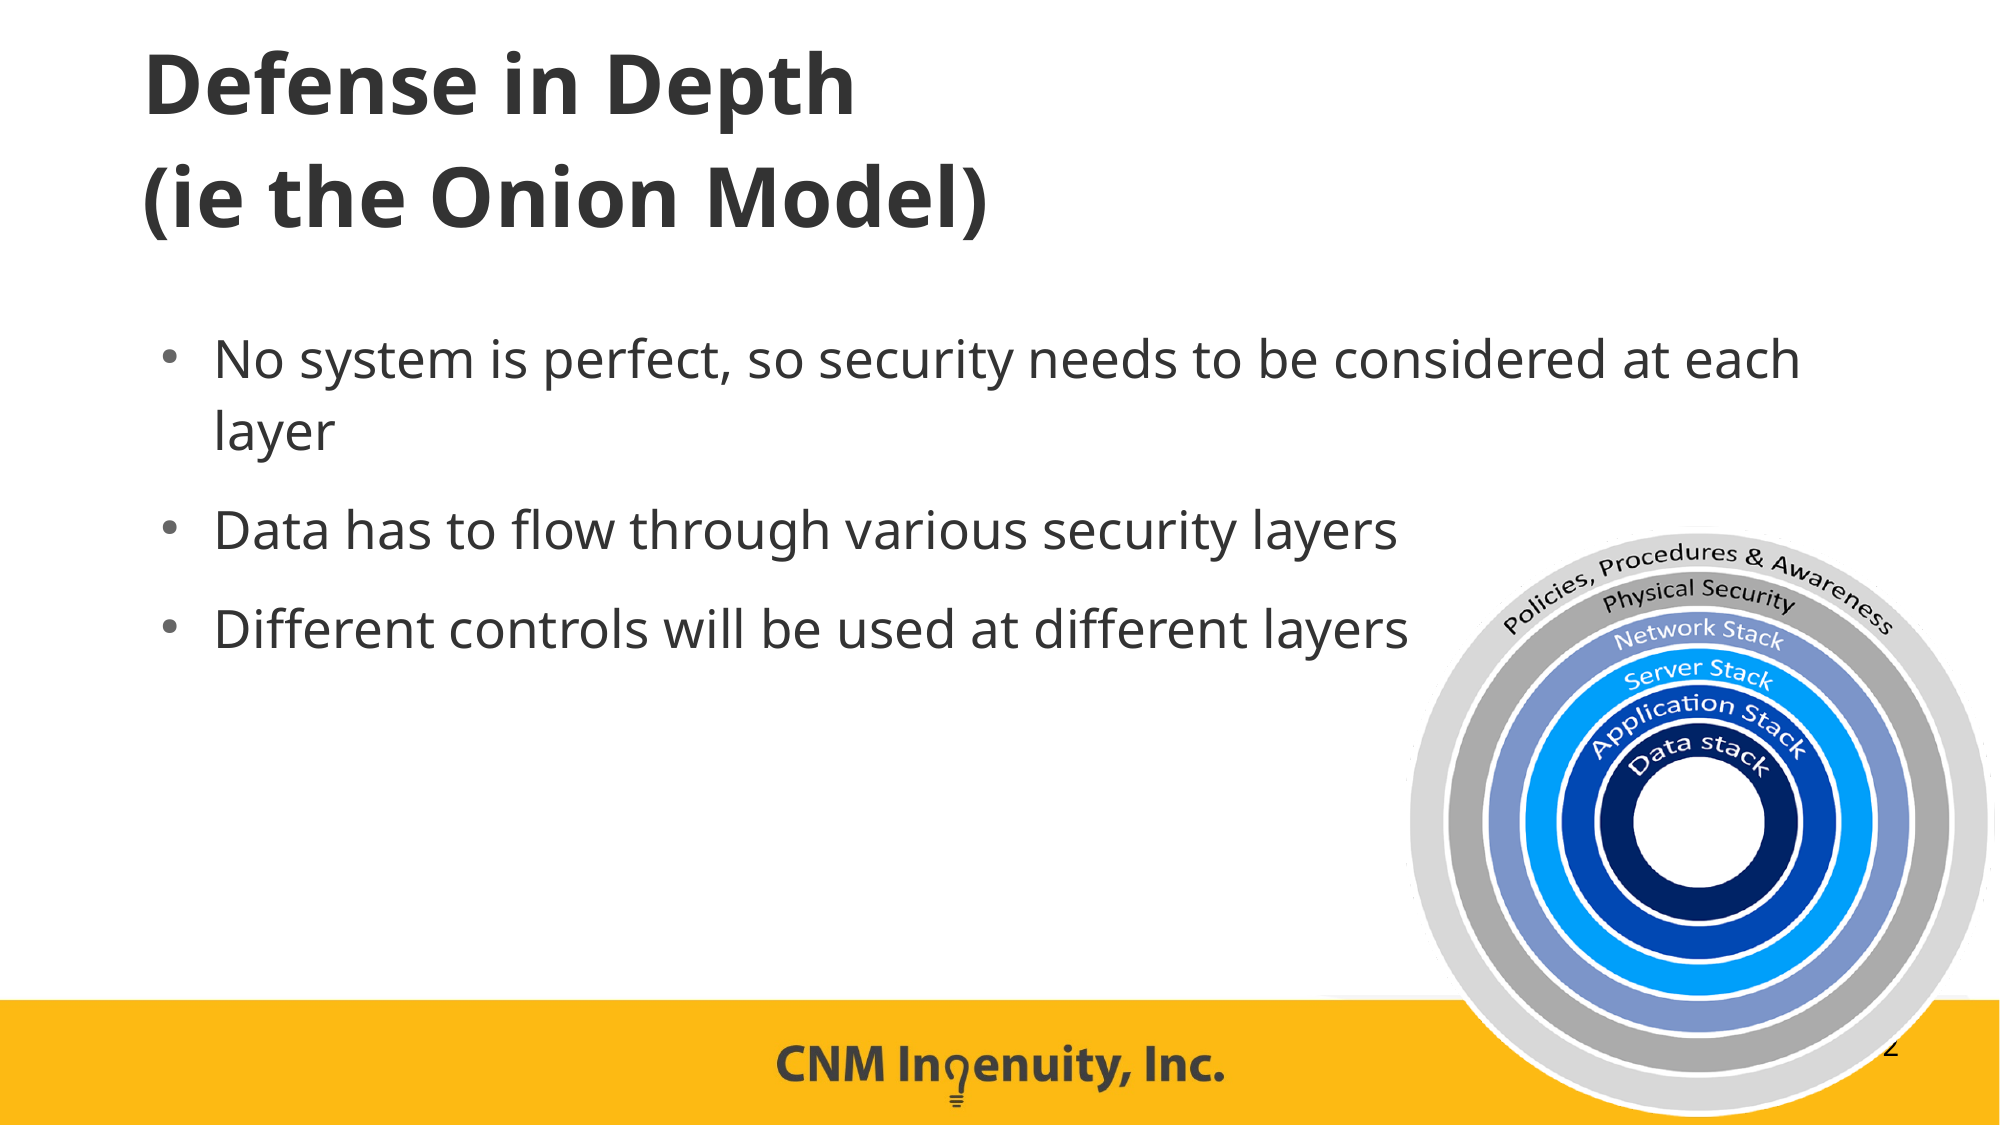

# Defense in Depth (ie the Onion Model)
No system is perfect, so security needs to be considered at each layer
Data has to flow through various security layers
Different controls will be used at different layers
4